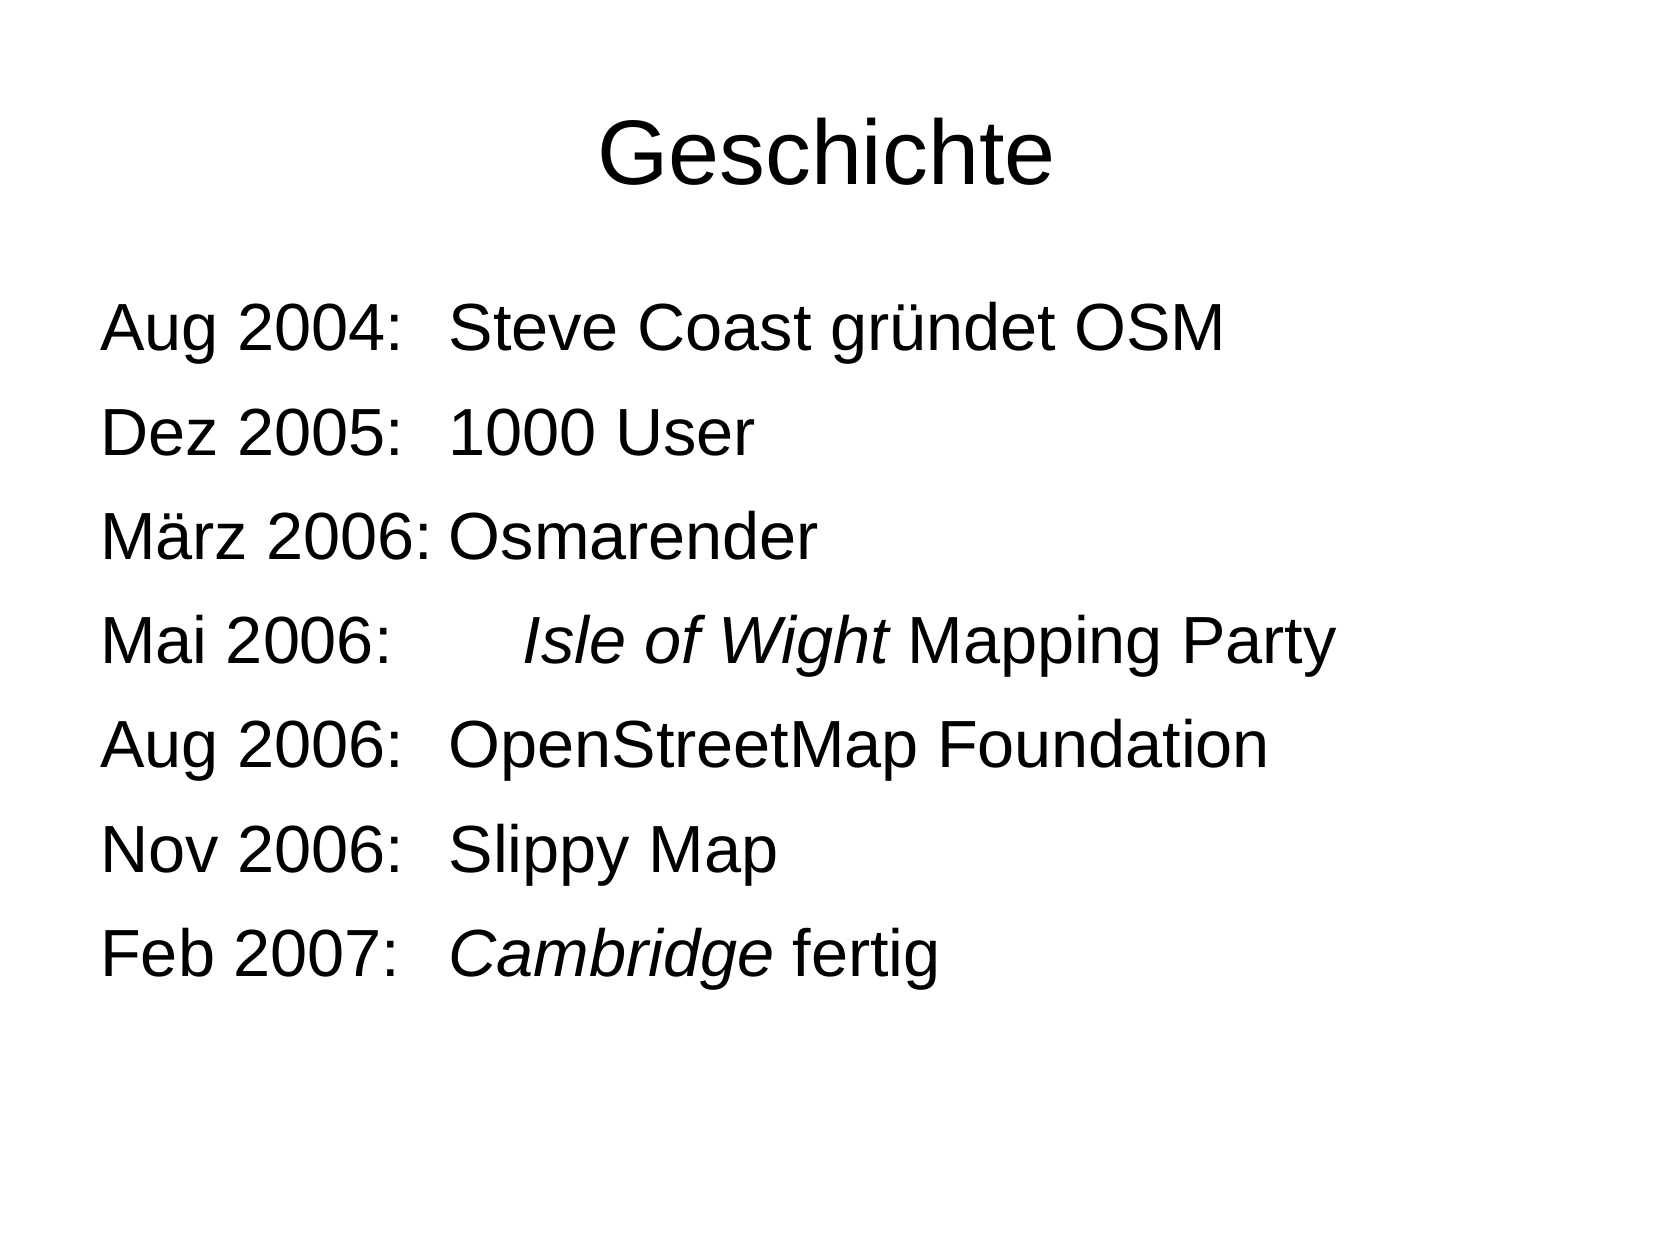

# Geschichte
Aug 2004: 	Steve Coast gründet OSM
Dez 2005:	1000 User
März 2006:	Osmarender
Mai 2006:		Isle of Wight Mapping Party
Aug 2006:	OpenStreetMap Foundation
Nov 2006:	Slippy Map
Feb 2007:	Cambridge fertig